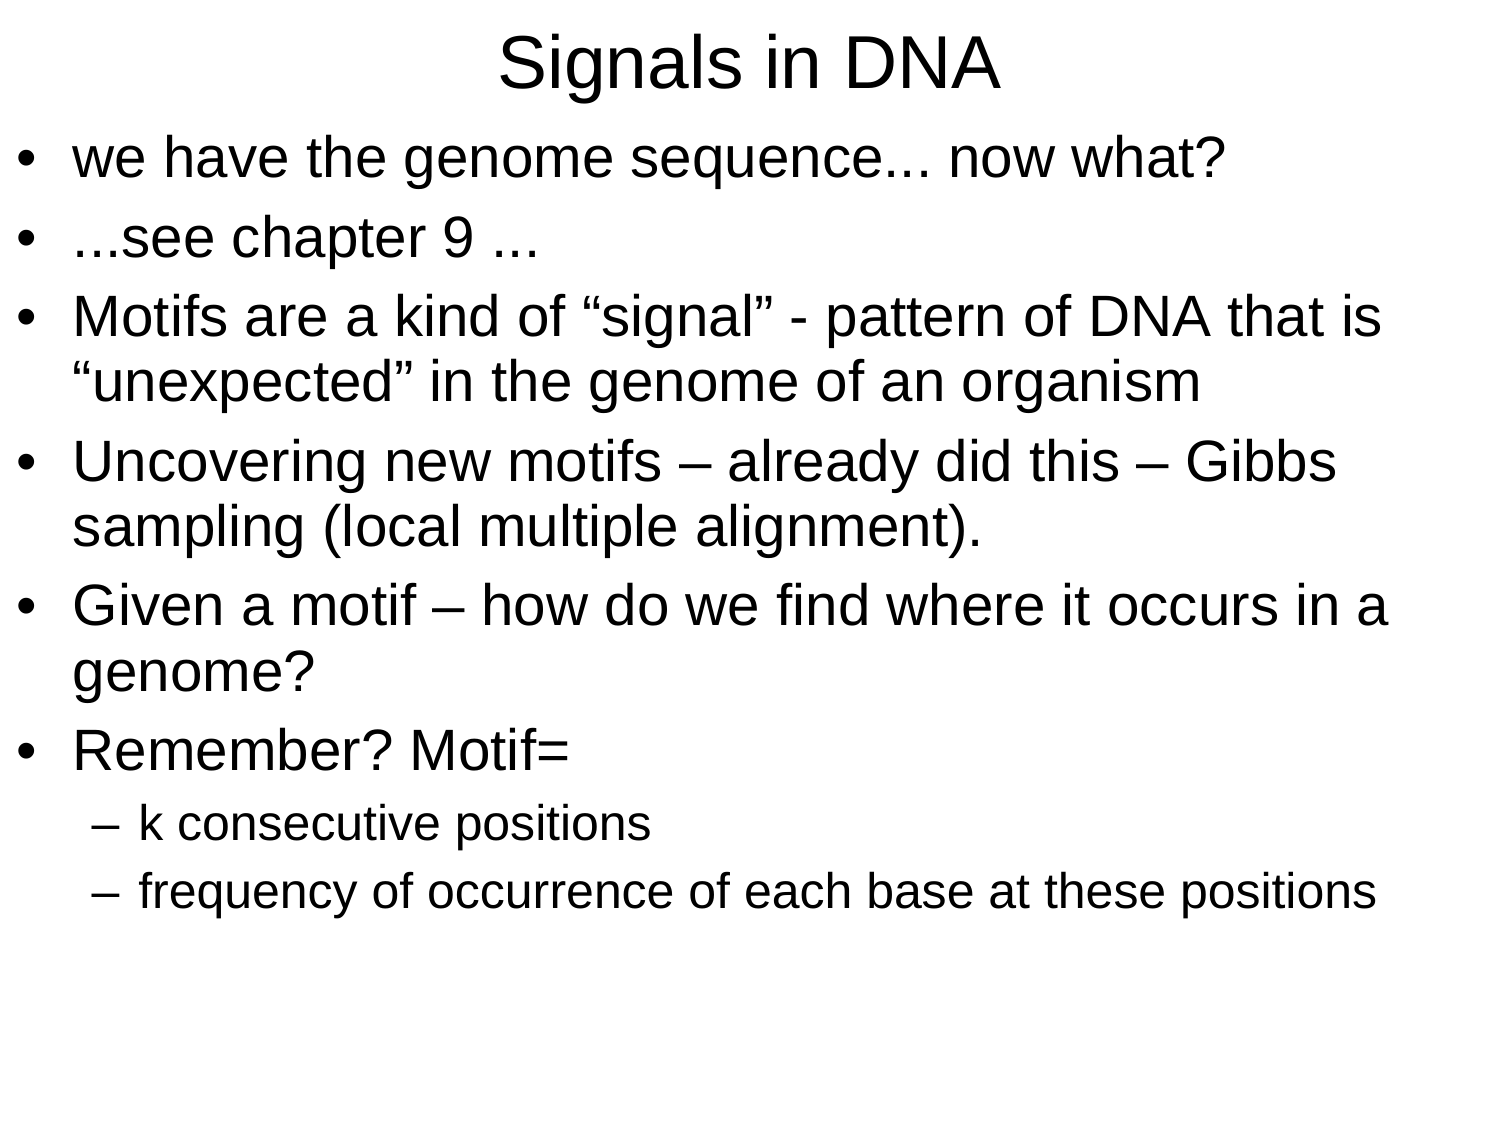

# Signals in DNA
we have the genome sequence... now what?
...see chapter 9 ...
Motifs are a kind of “signal” - pattern of DNA that is “unexpected” in the genome of an organism
Uncovering new motifs – already did this – Gibbs sampling (local multiple alignment).
Given a motif – how do we find where it occurs in a genome?
Remember? Motif=
k consecutive positions
frequency of occurrence of each base at these positions